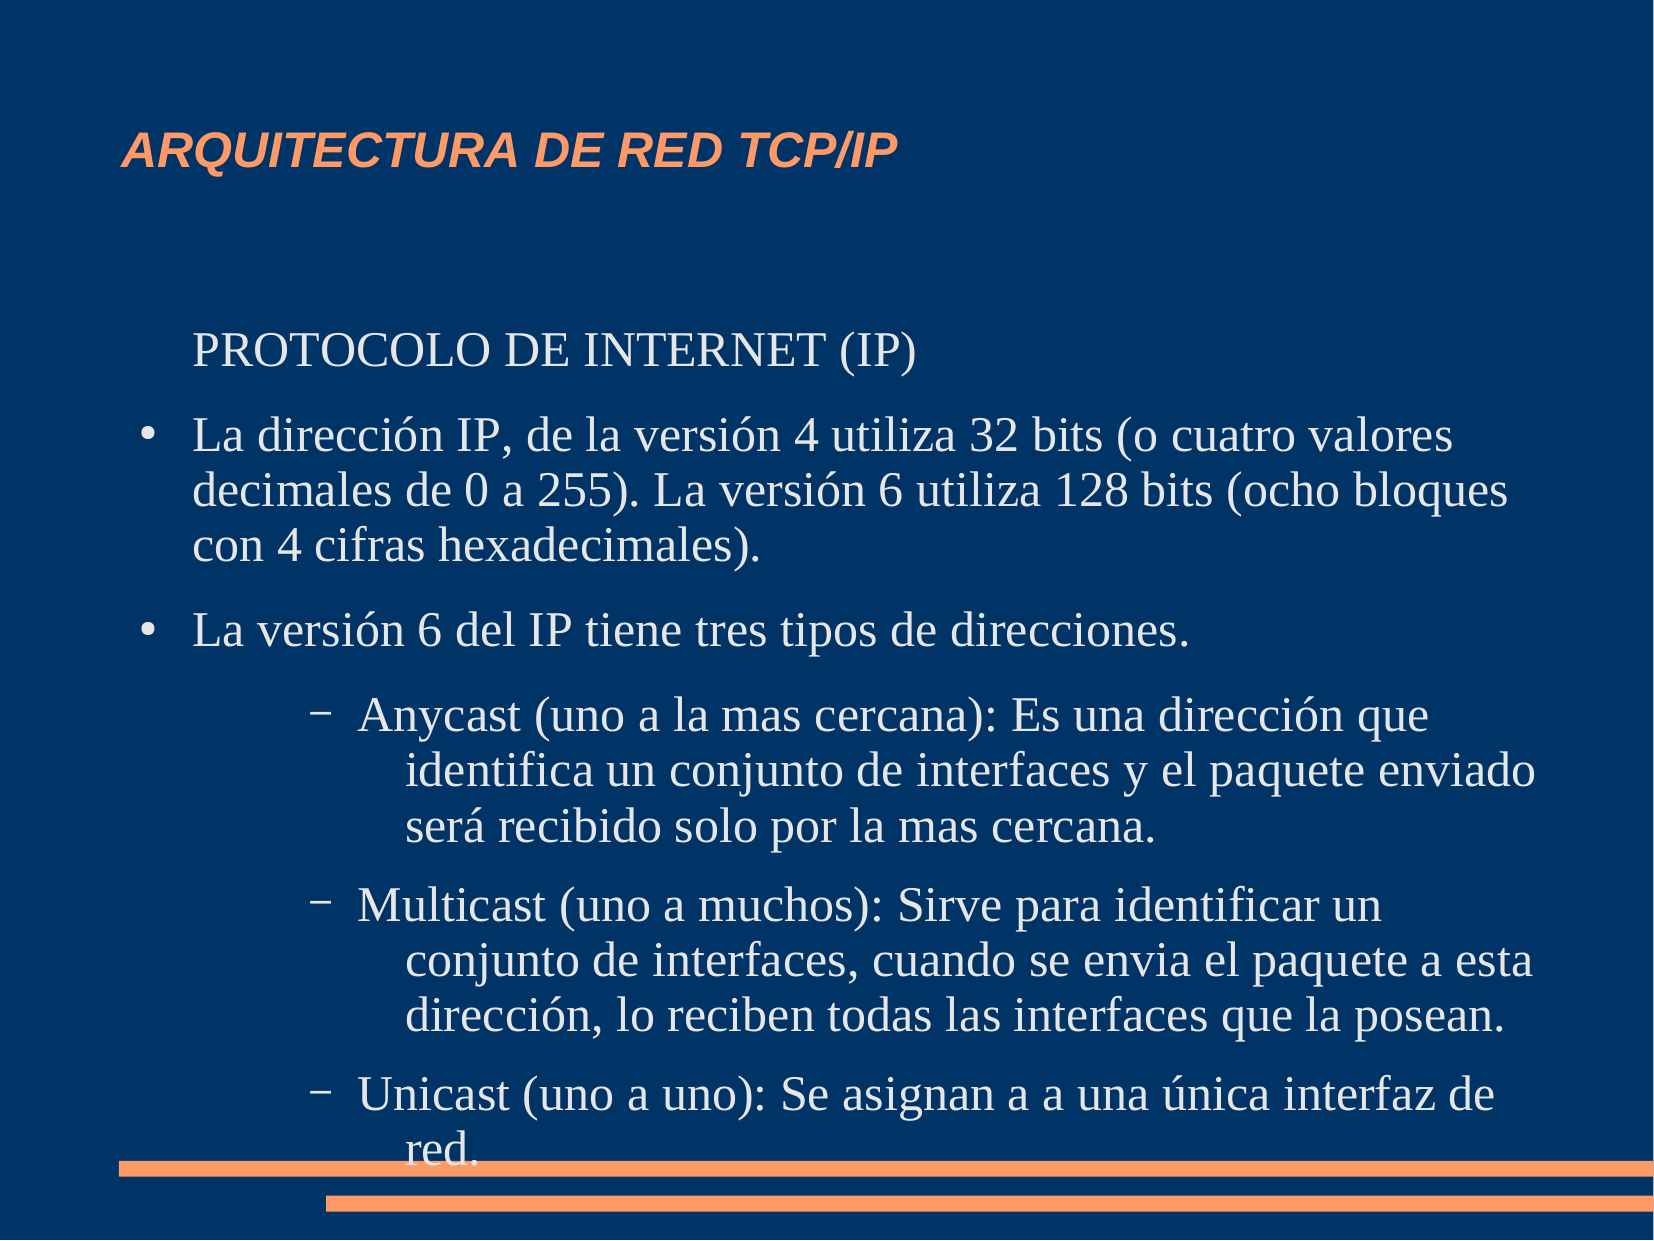

# ARQUITECTURA DE RED TCP/IP
PROTOCOLO DE INTERNET (IP)
La dirección IP, de la versión 4 utiliza 32 bits (o cuatro valores decimales de 0 a 255). La versión 6 utiliza 128 bits (ocho bloques con 4 cifras hexadecimales).
La versión 6 del IP tiene tres tipos de direcciones.
Anycast (uno a la mas cercana): Es una dirección que identifica un conjunto de interfaces y el paquete enviado será recibido solo por la mas cercana.
Multicast (uno a muchos): Sirve para identificar un conjunto de interfaces, cuando se envia el paquete a esta dirección, lo reciben todas las interfaces que la posean.
Unicast (uno a uno): Se asignan a a una única interfaz de red.